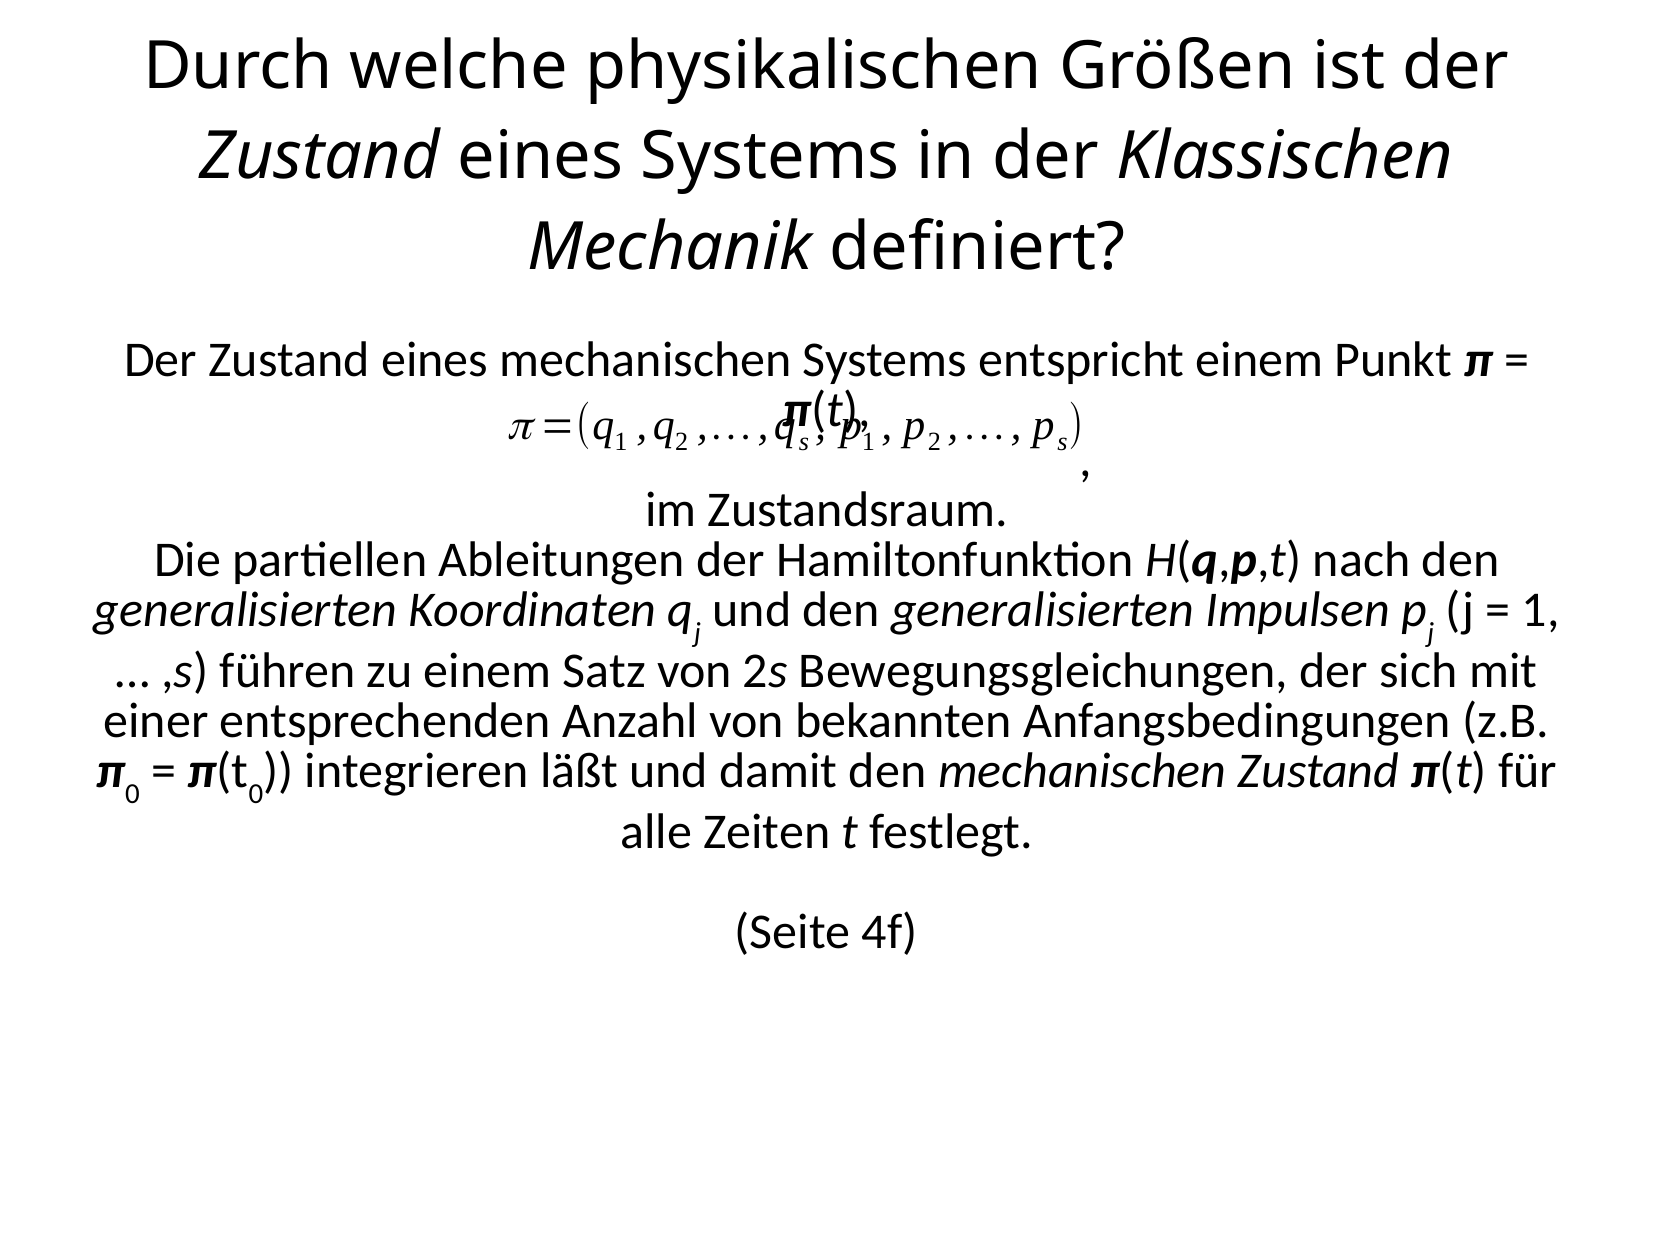

Durch welche physikalischen Größen ist der Zustand eines Systems in der Klassischen Mechanik definiert?
# Der Zustand eines mechanischen Systems entspricht einem Punkt π = π(t),
 ,
im Zustandsraum.
Die partiellen Ableitungen der Hamiltonfunktion H(q,p,t) nach den generalisierten Koordinaten qj und den generalisierten Impulsen pj (j = 1, … ,s) führen zu einem Satz von 2s Bewegungsgleichungen, der sich mit einer entsprechenden Anzahl von bekannten Anfangsbedingungen (z.B. π0 = π(t0)) integrieren läßt und damit den mechanischen Zustand π(t) für alle Zeiten t festlegt.
(Seite 4f)